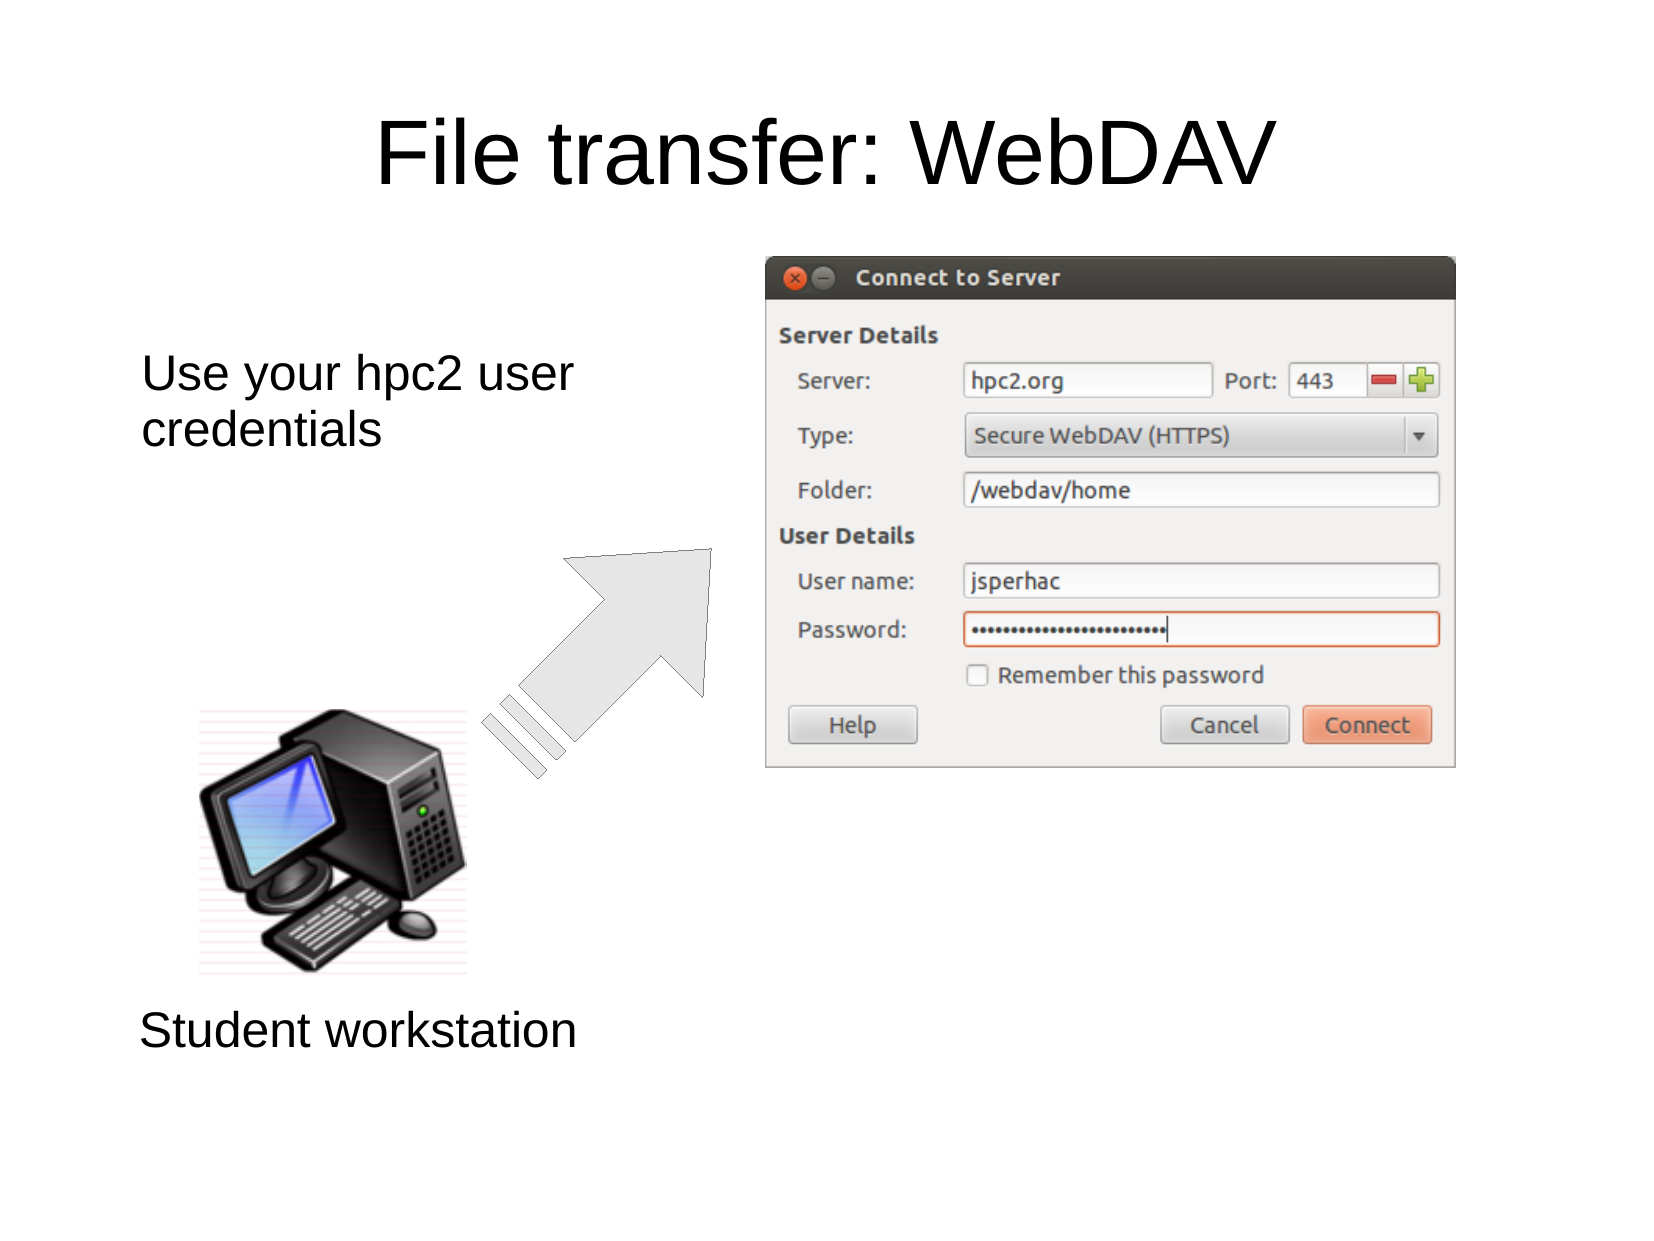

# File transfer: WebDAV
Use your hpc2 user credentials
Student workstation